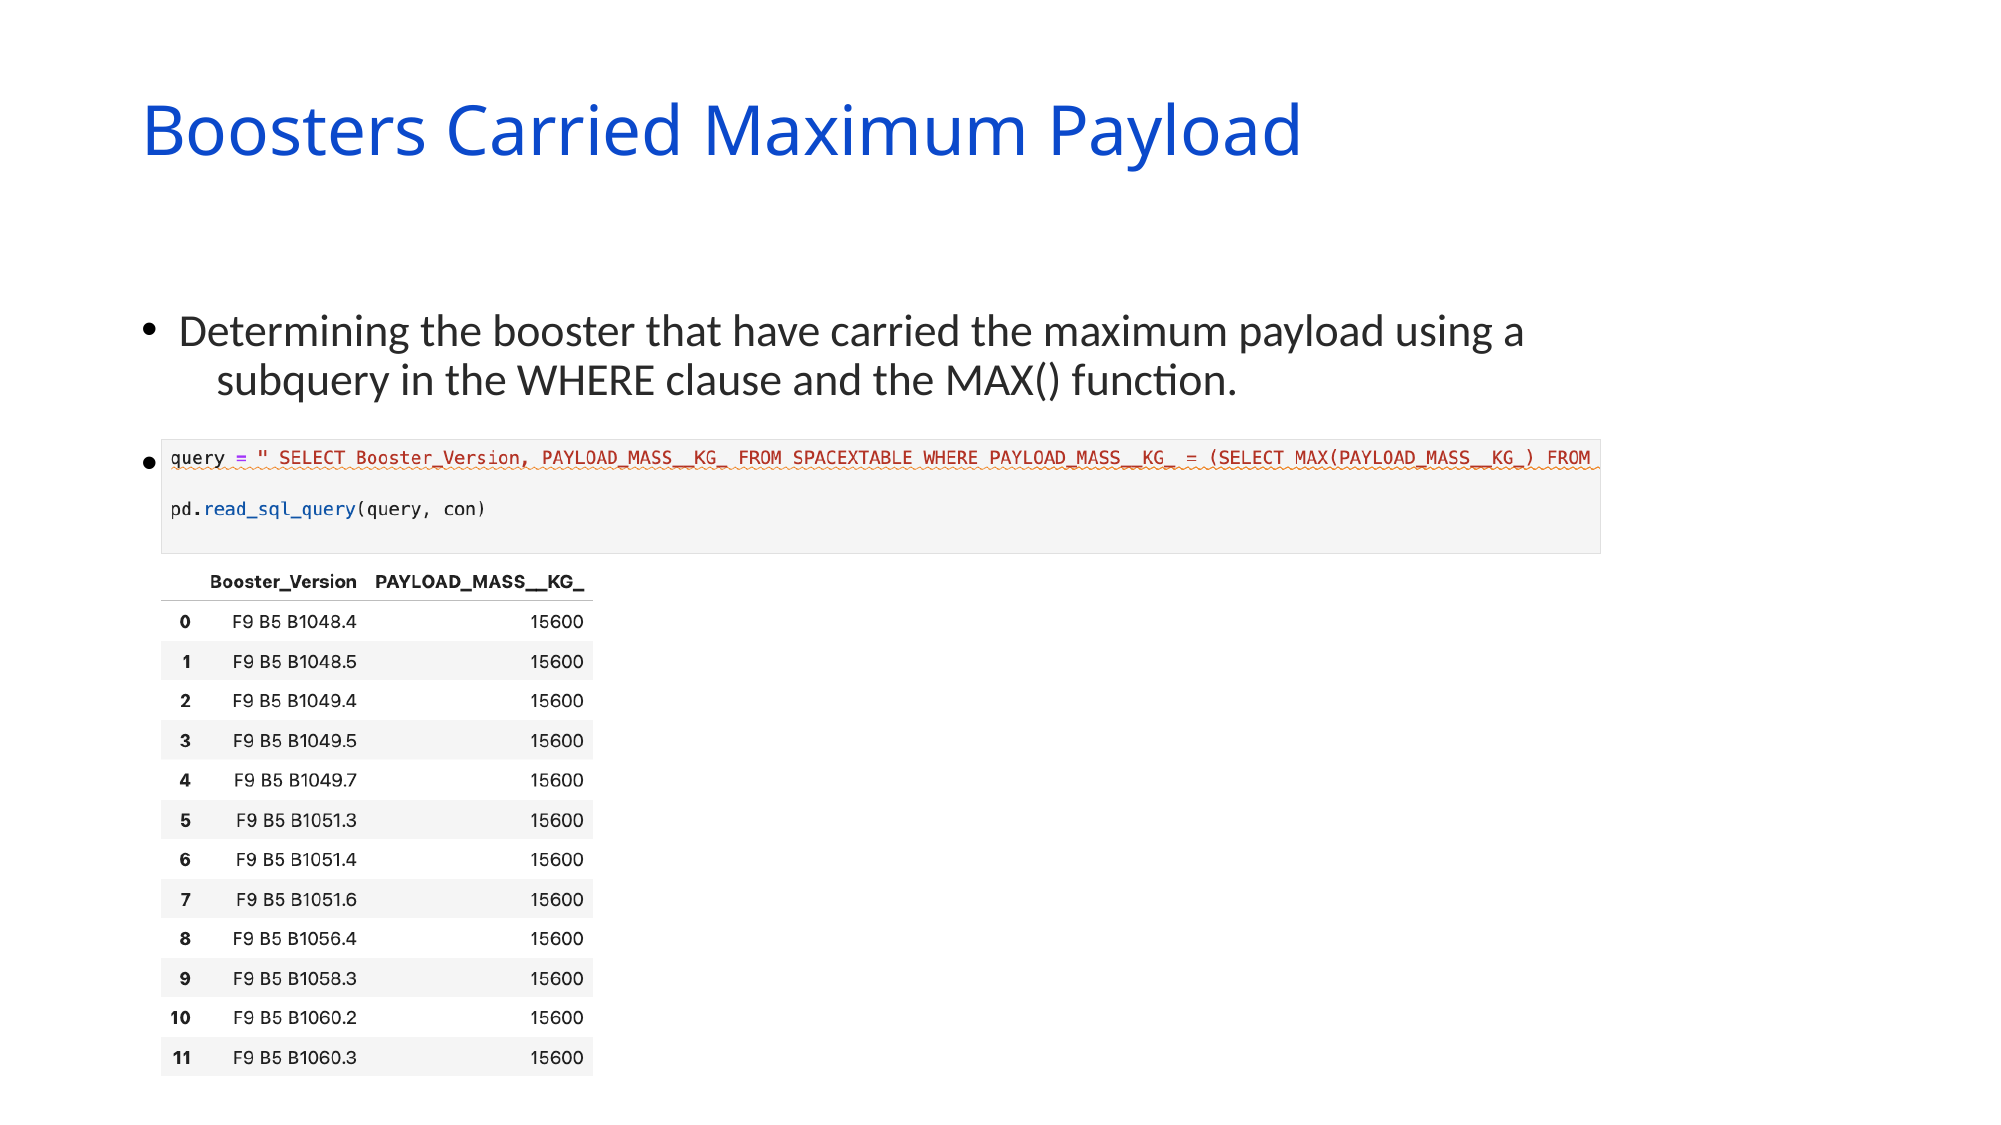

Boosters Carried Maximum Payload
# Determining the booster that have carried the maximum payload using a subquery in the WHERE clause and the MAX() function.